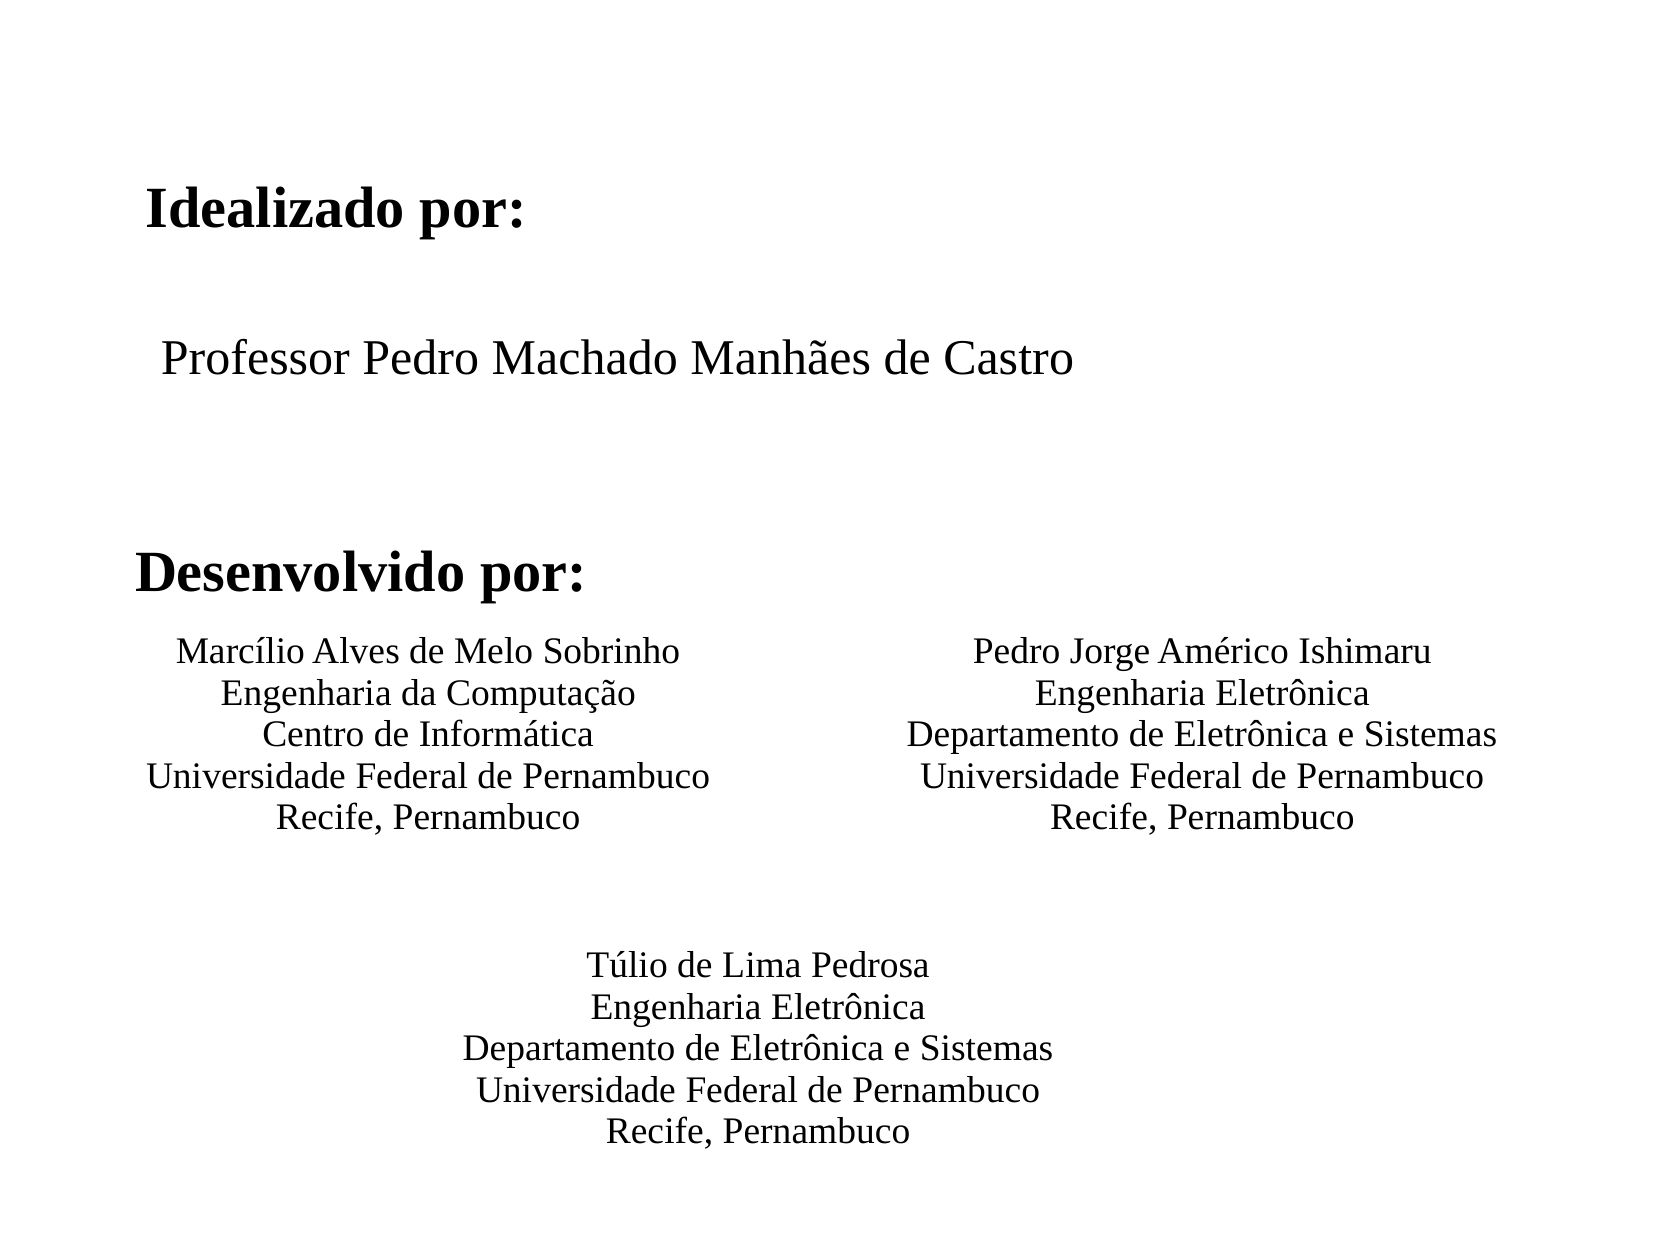

Idealizado por:
Professor Pedro Machado Manhães de Castro
# Desenvolvido por:
Marcílio Alves de Melo Sobrinho
Engenharia da Computação
Centro de Informática
Universidade Federal de Pernambuco
Recife, Pernambuco
Pedro Jorge Américo Ishimaru
Engenharia Eletrônica
Departamento de Eletrônica e Sistemas
Universidade Federal de Pernambuco
Recife, Pernambuco
Túlio de Lima Pedrosa
Engenharia Eletrônica
Departamento de Eletrônica e Sistemas
Universidade Federal de Pernambuco
Recife, Pernambuco